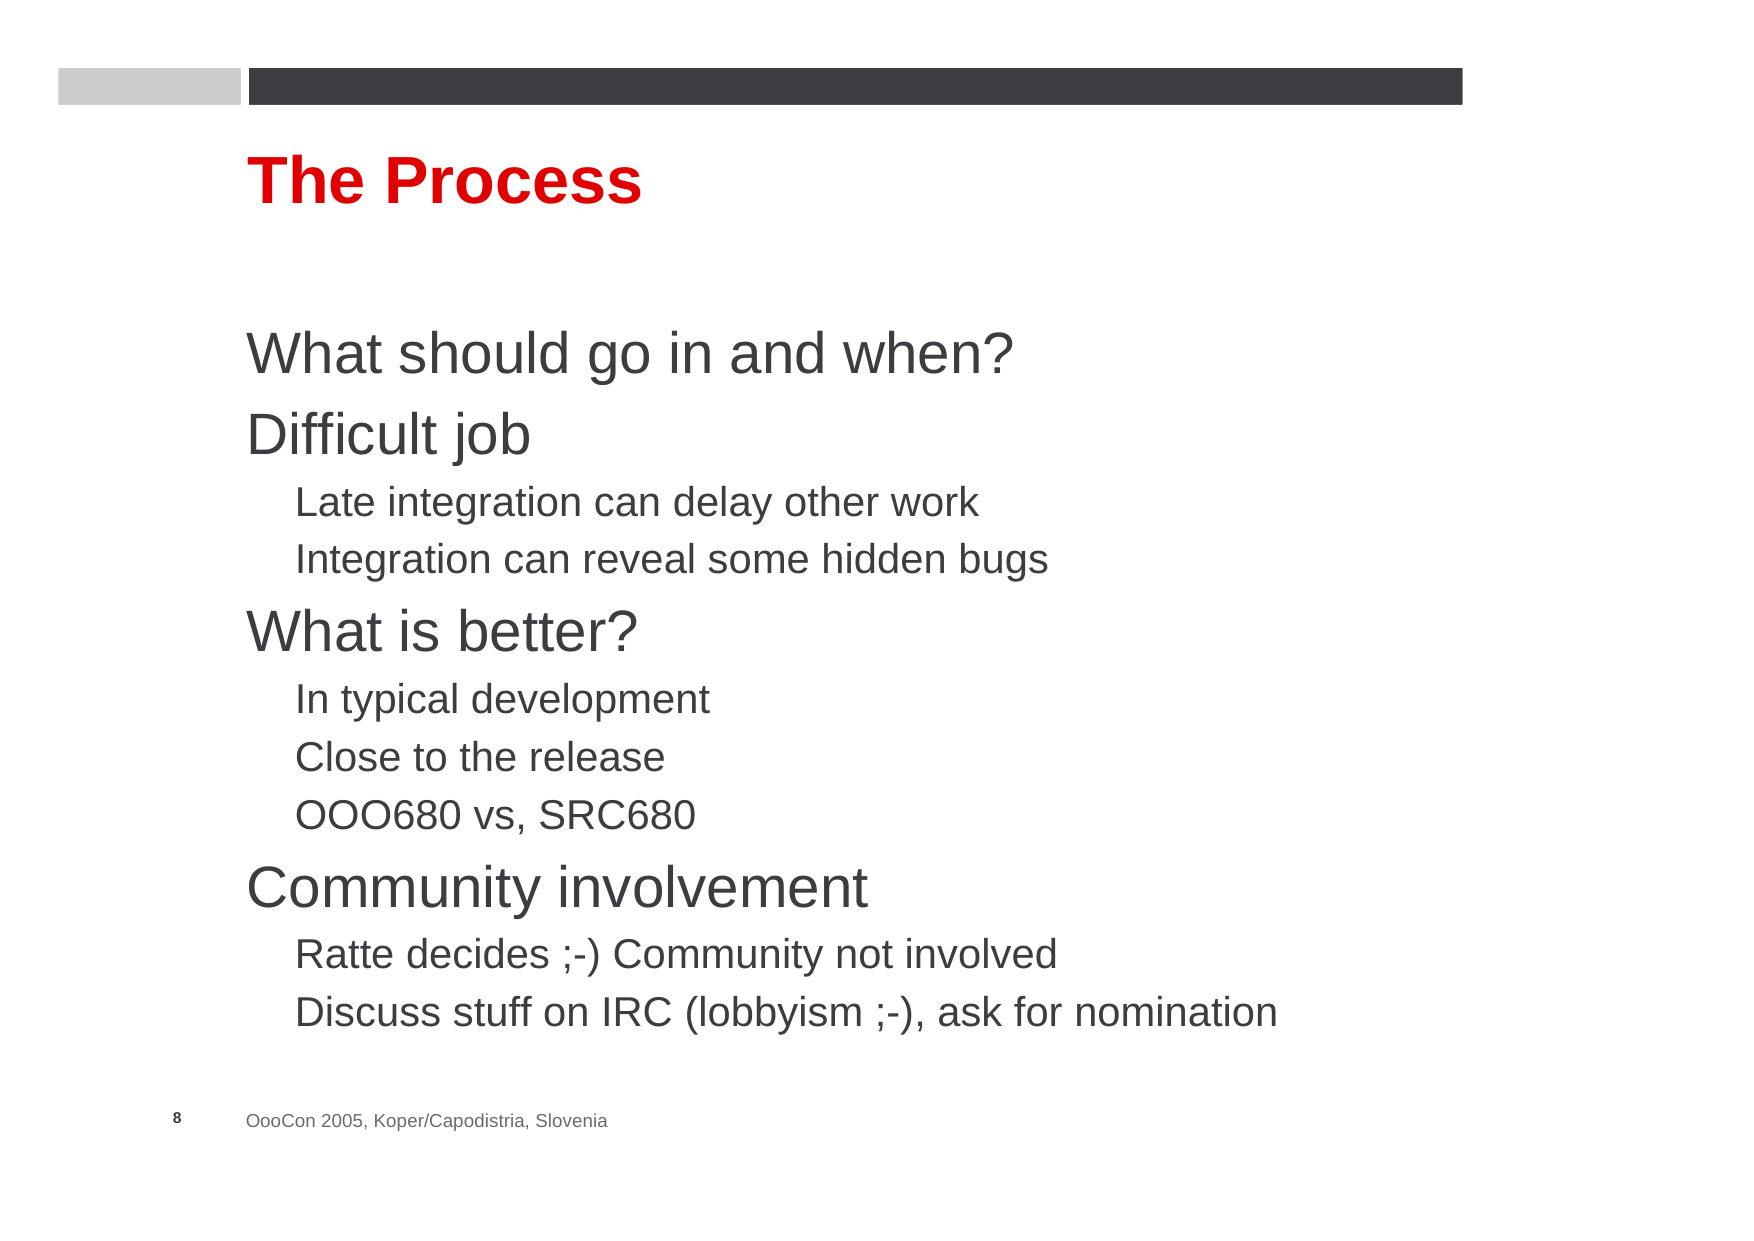

# The Process
What should go in and when?
Difficult job
Late integration can delay other work
Integration can reveal some hidden bugs
What is better?
In typical development
Close to the release
OOO680 vs, SRC680
Community involvement
Ratte decides ;-) Community not involved
Discuss stuff on IRC (lobbyism ;-), ask for nomination